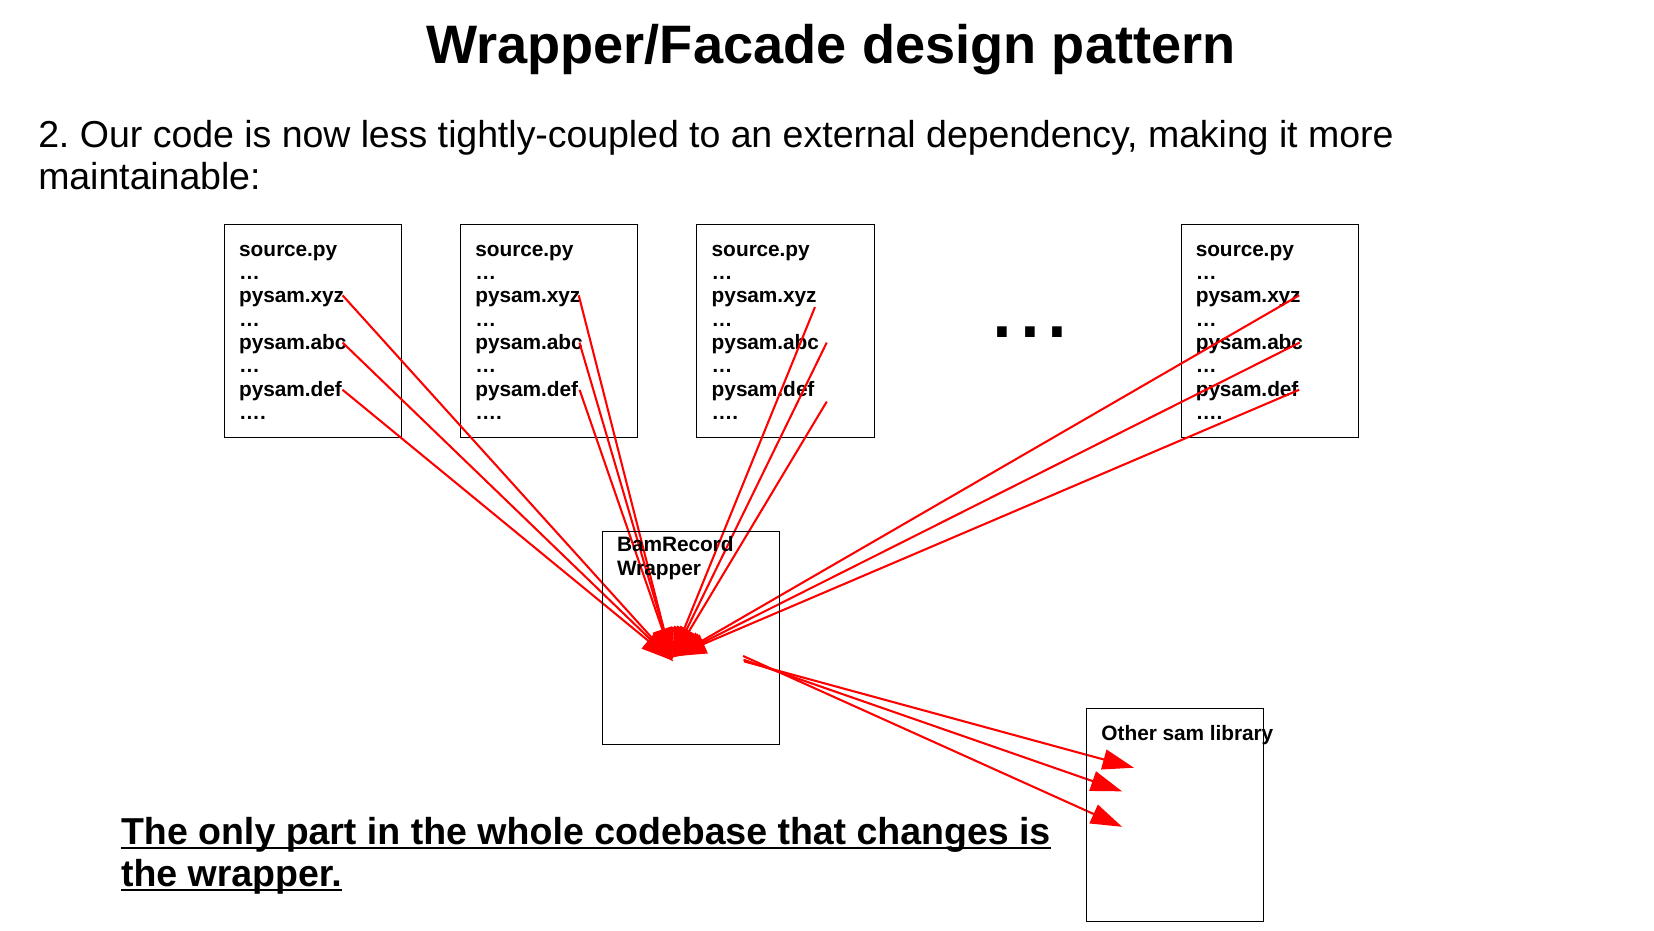

Wrapper/Facade design pattern
2. Our code is now less tightly-coupled to an external dependency, making it more maintainable:
source.py
…
pysam.xyz
…
pysam.abc
…
pysam.def
….
source.py
…
pysam.xyz
…
pysam.abc
…
pysam.def
….
source.py
…
pysam.xyz
…
pysam.abc
…
pysam.def
….
source.py
…
pysam.xyz
…
pysam.abc
…
pysam.def
….
...
BamRecord
Wrapper
Other sam library
The only part in the whole codebase that changes is
the wrapper.